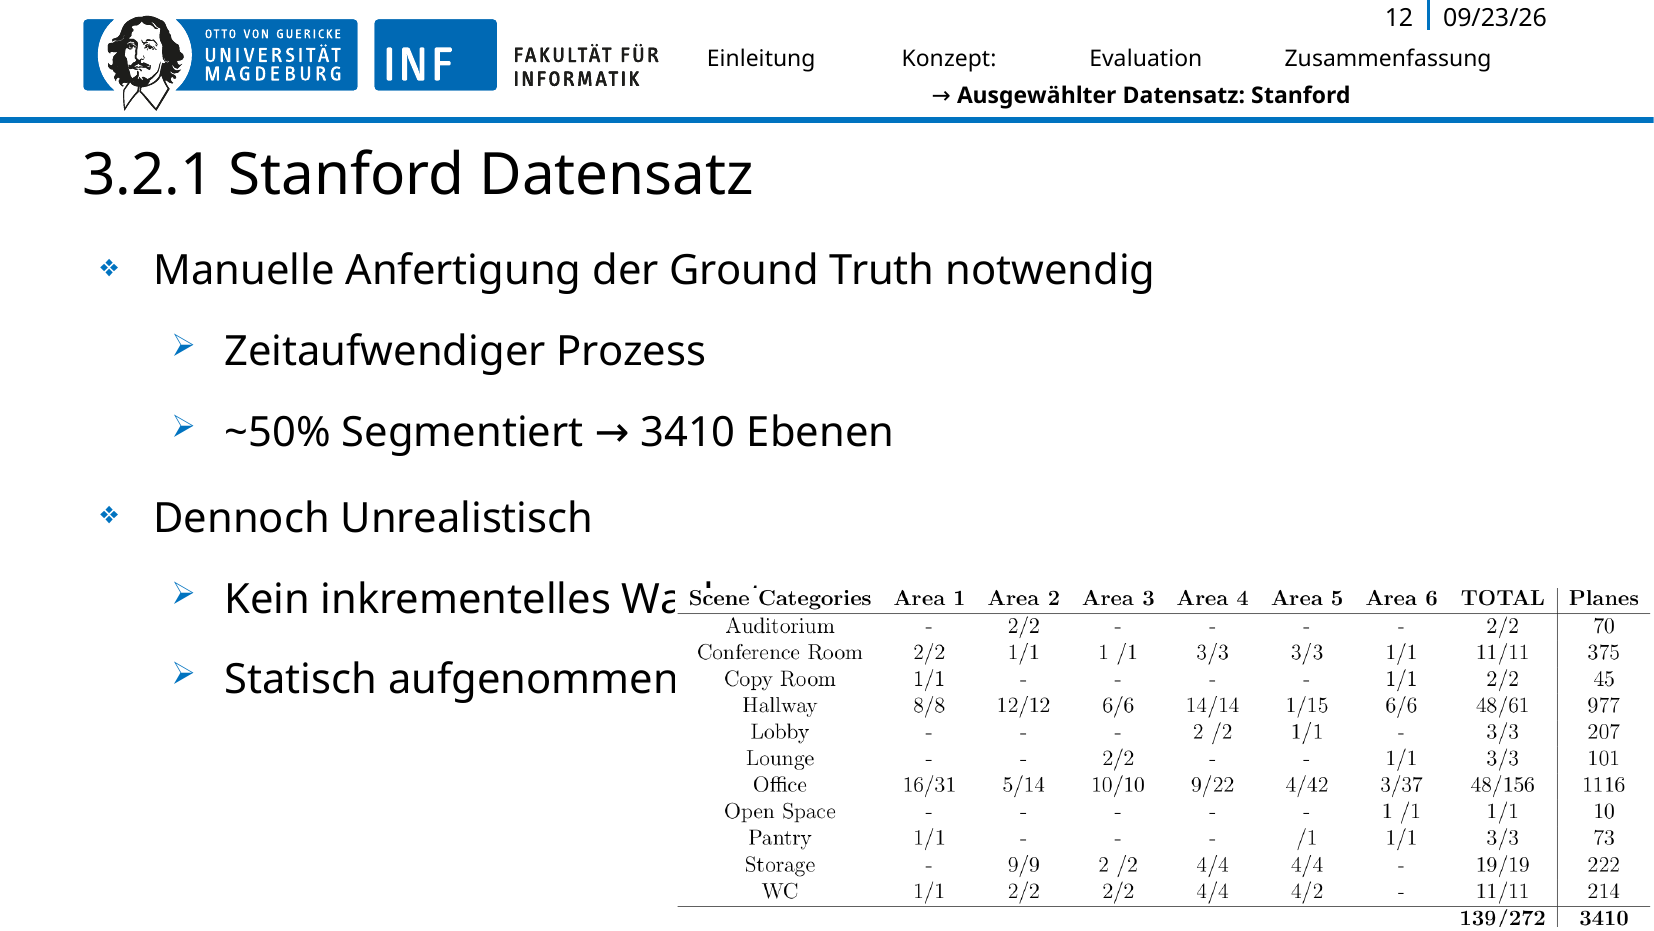

# 3.2.1 Stanford Datensatz
Manuelle Anfertigung der Ground Truth notwendig
Zeitaufwendiger Prozess
~50% Segmentiert → 3410 Ebenen
Dennoch Unrealistisch
Kein inkrementelles Wachstum
Statisch aufgenommen